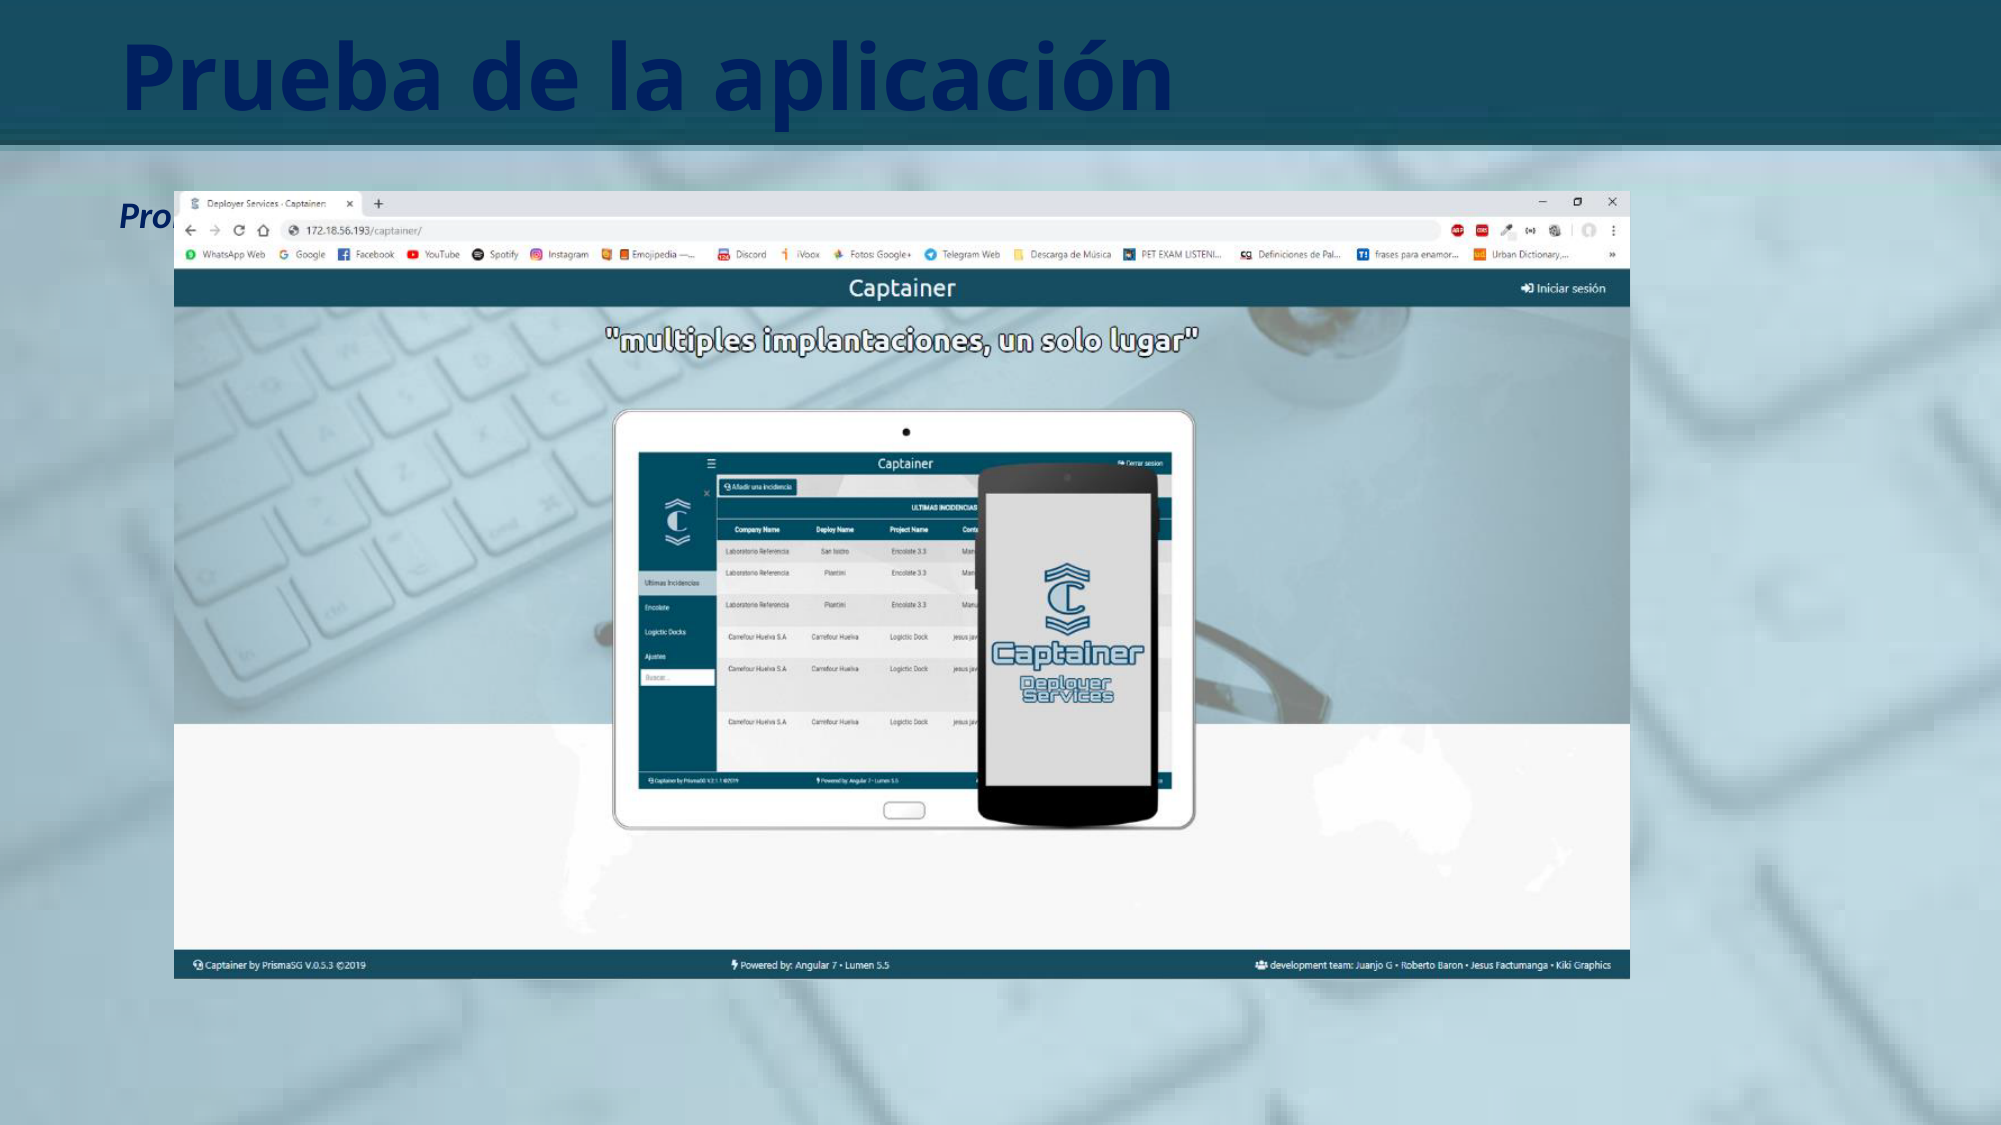

Prueba de la aplicación
# Diapositiva de recursos humanos 8
Probamos la aplicación funcionando en un servidor remoto